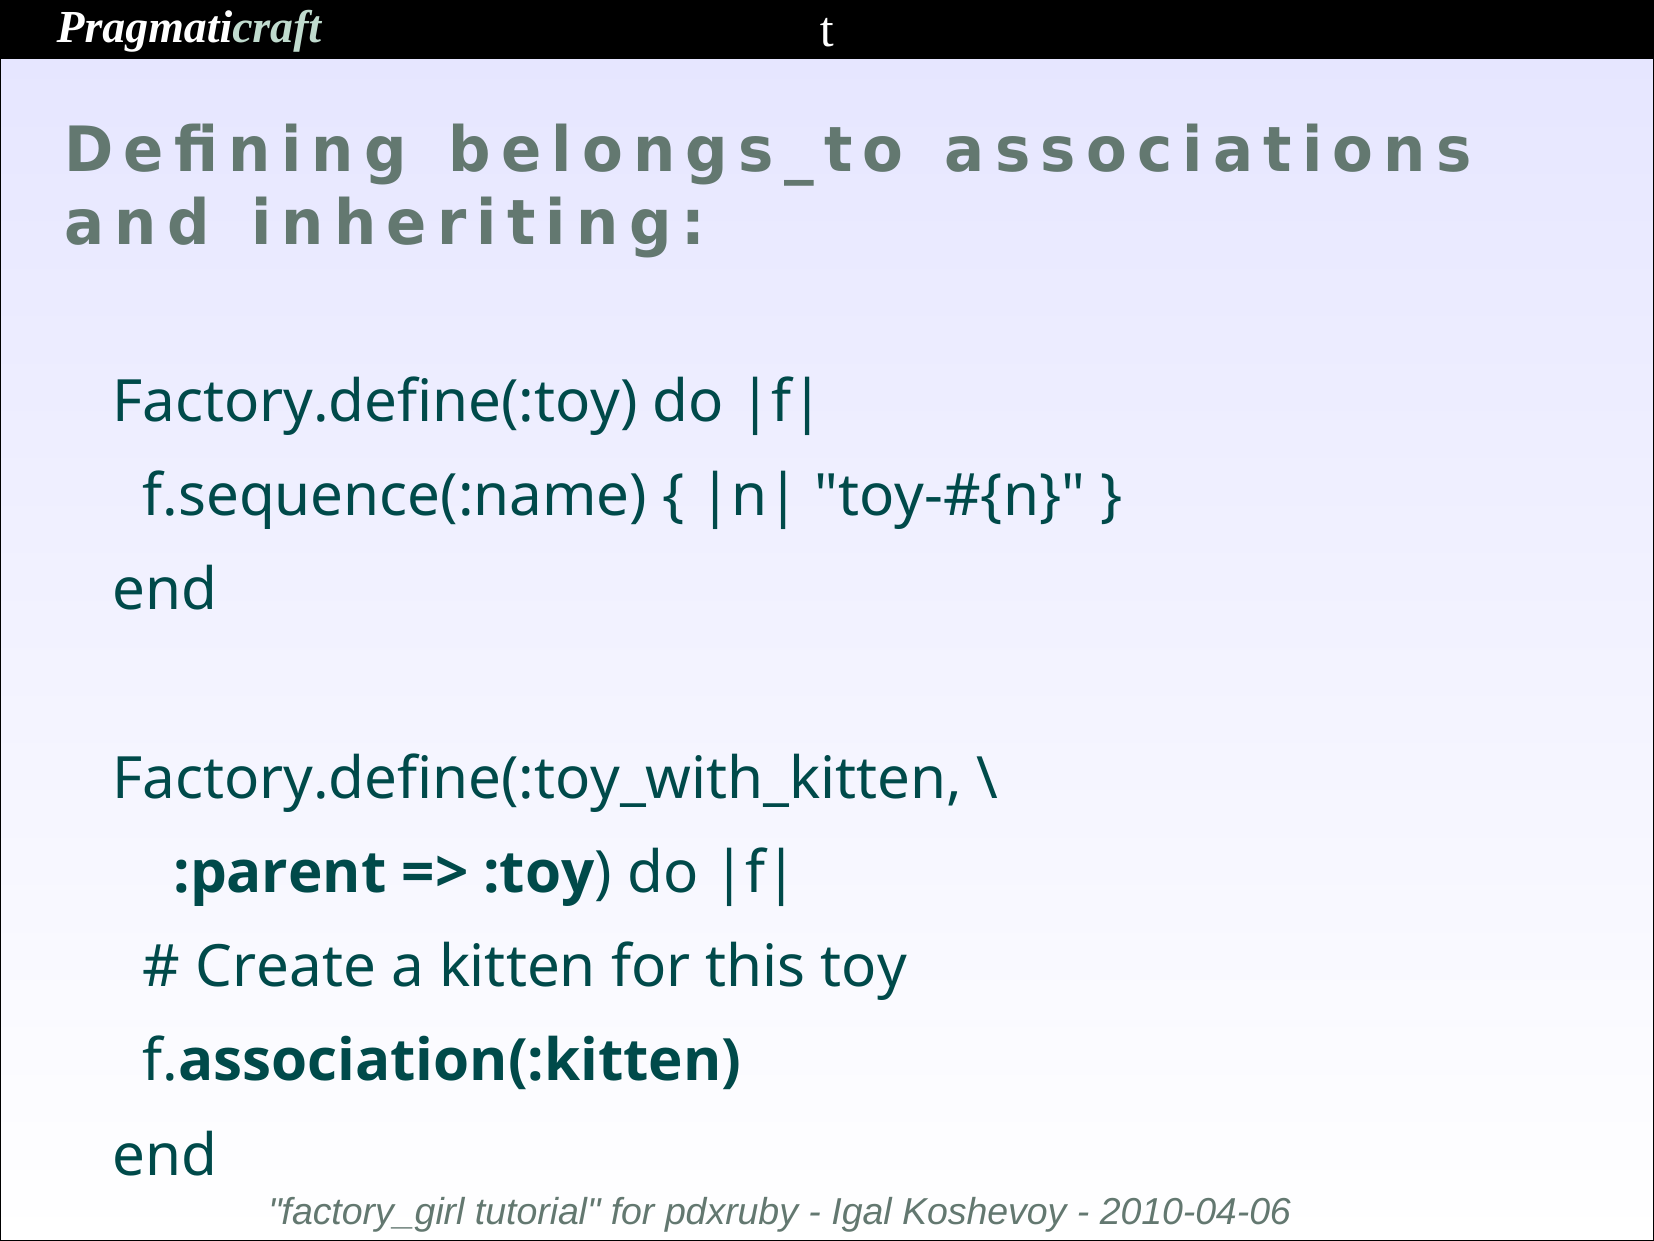

# Defining belongs_to associations and inheriting:
Factory.define(:toy) do |f|
 f.sequence(:name) { |n| "toy-#{n}" }
end
Factory.define(:toy_with_kitten, \
 :parent => :toy) do |f|
 # Create a kitten for this toy
 f.association(:kitten)
end